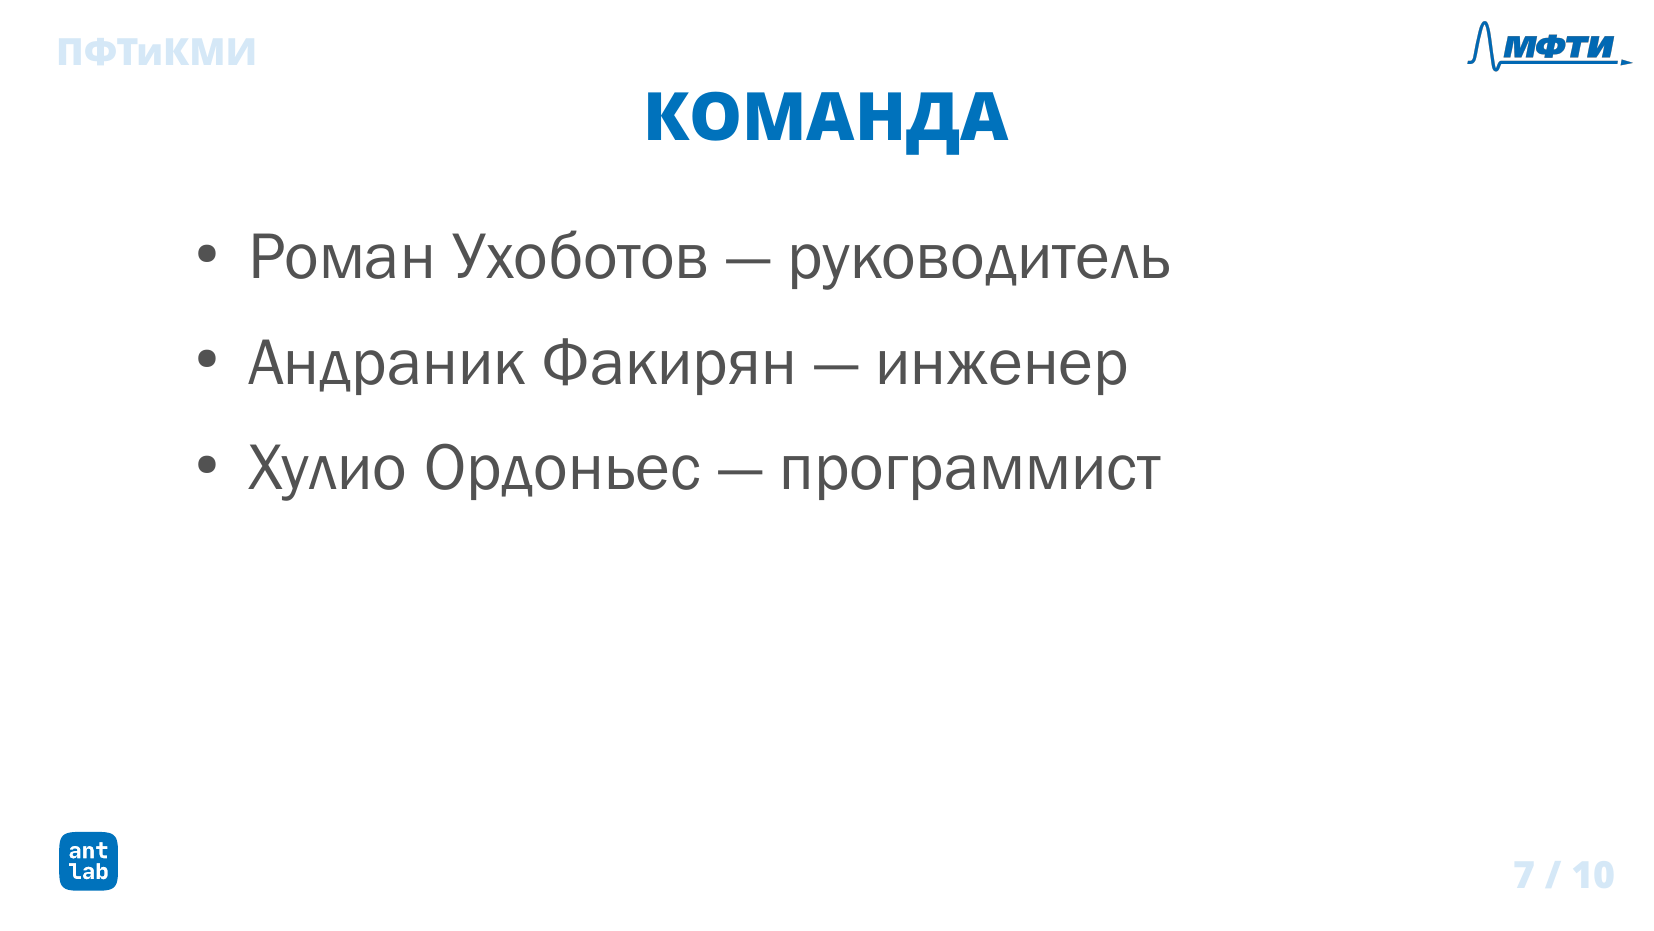

# КОМАНДА
Роман Ухоботов — руководитель
Андраник Факирян — инженер
Хулио Ордоньес — программист